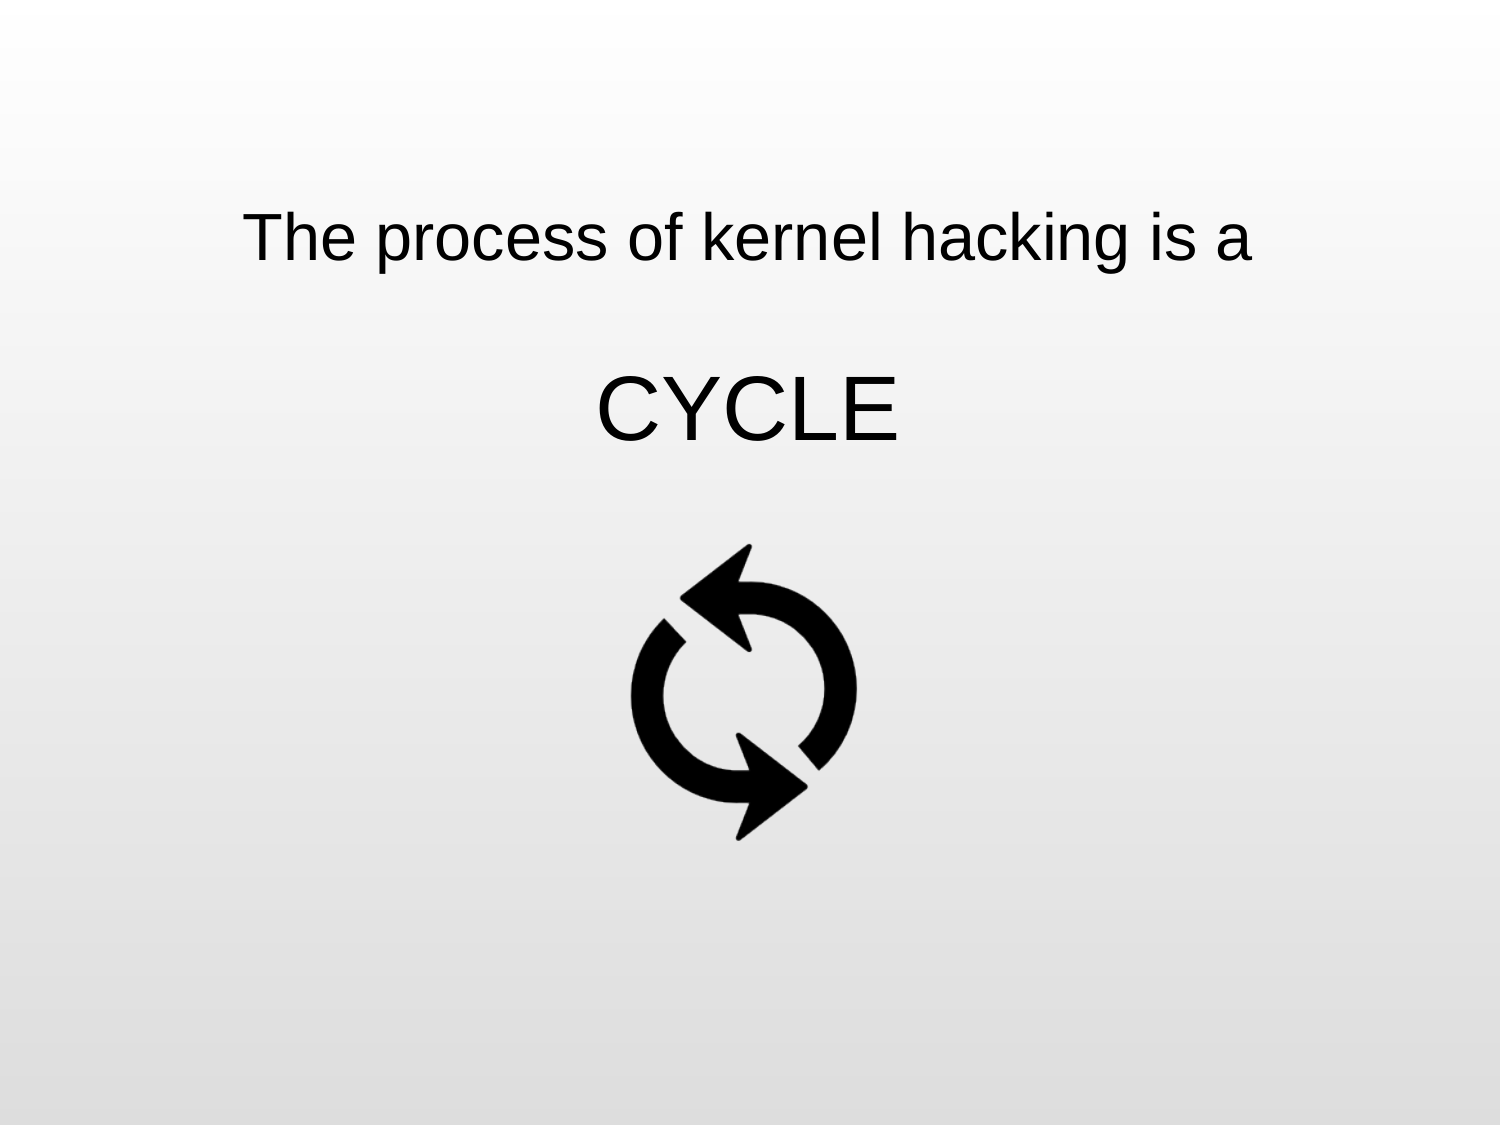

The process of kernel hacking is a
CYCLE